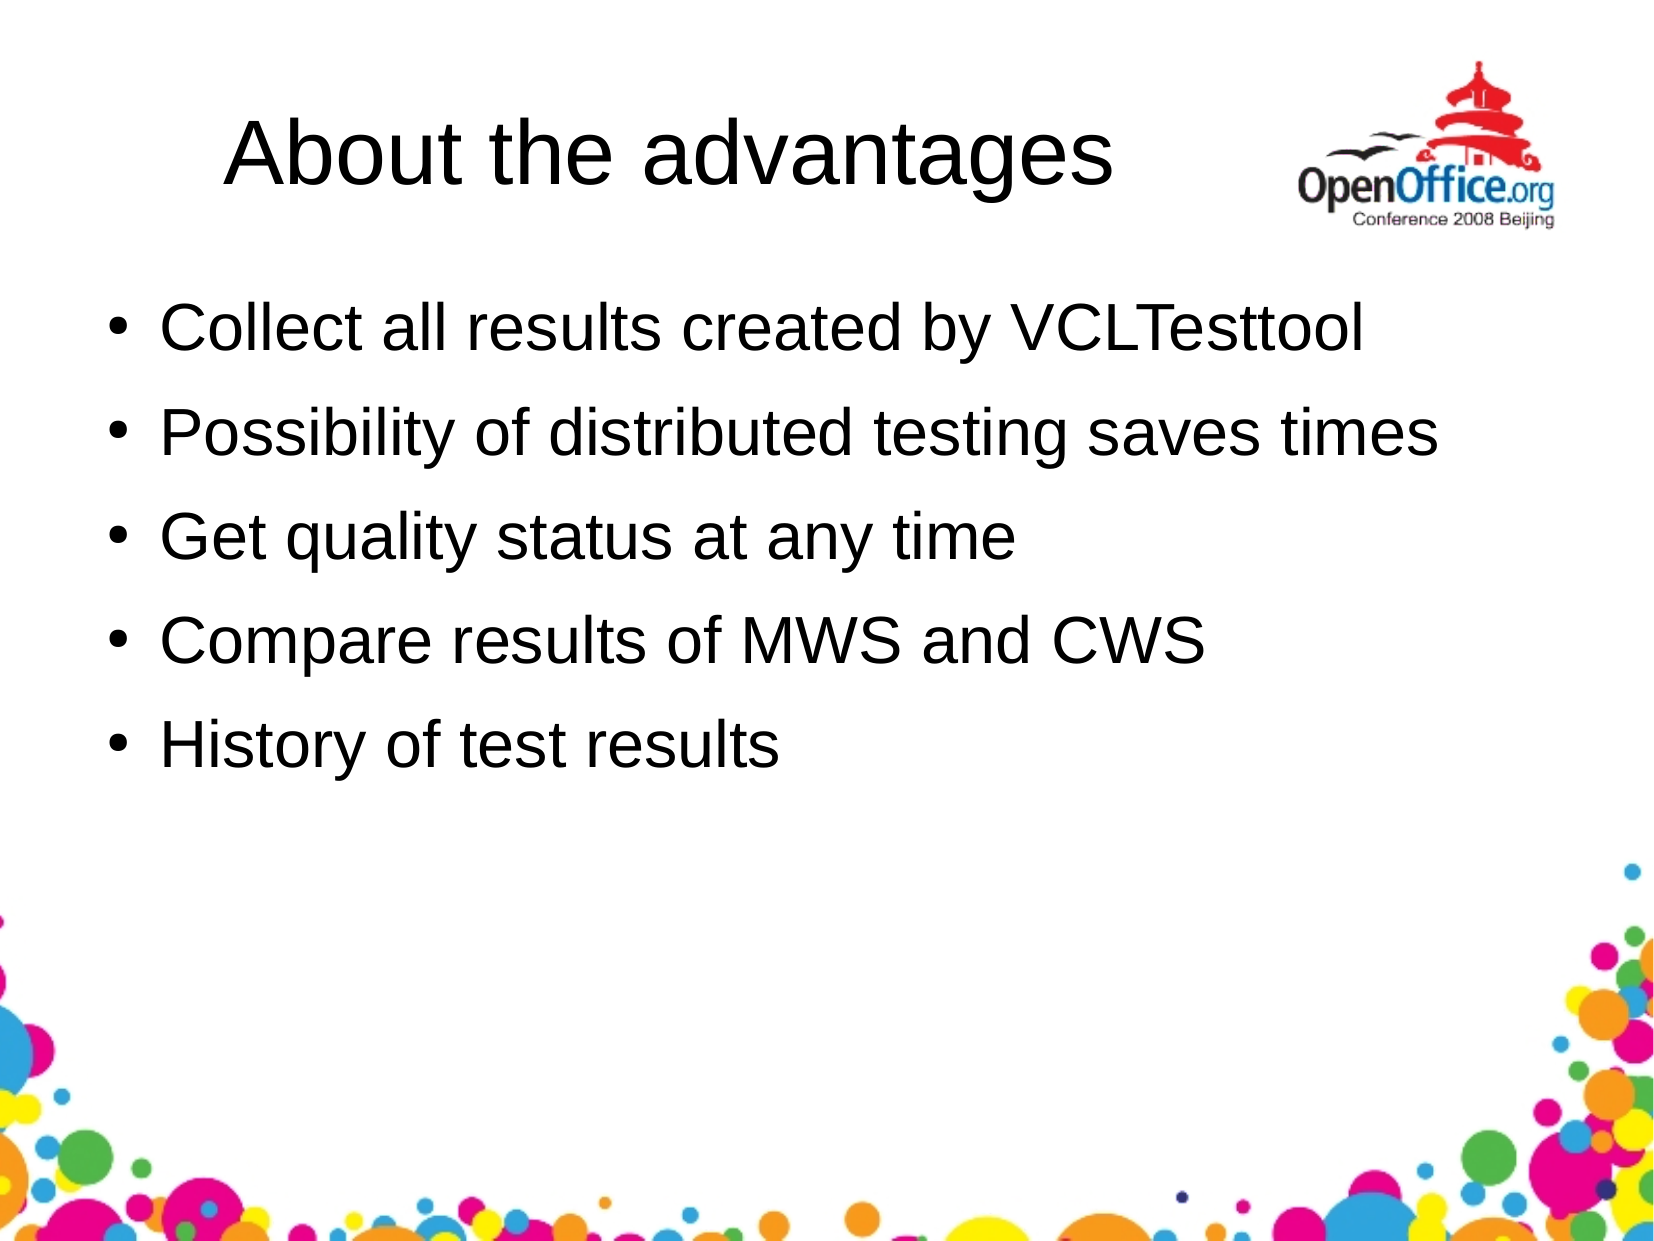

# About the advantages
Collect all results created by VCLTesttool
Possibility of distributed testing saves times
Get quality status at any time
Compare results of MWS and CWS
History of test results